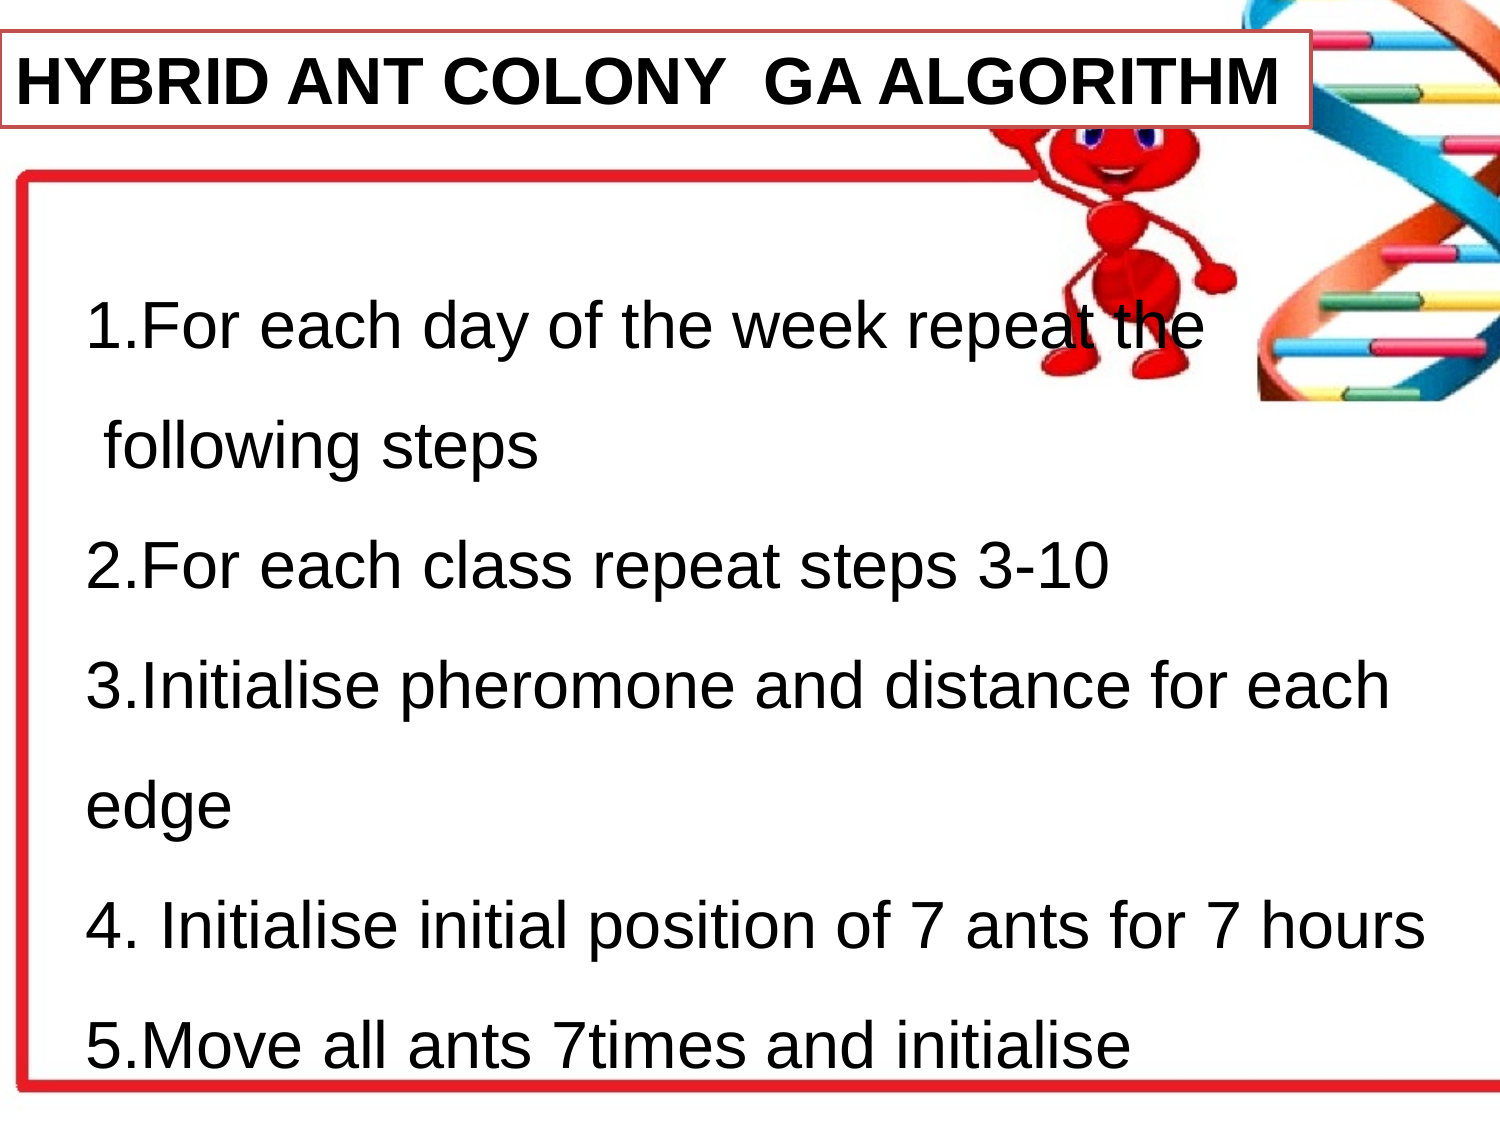

HYBRID ANT COLONY GA ALGORITHM
1.For each day of the week repeat the
 following steps
2.For each class repeat steps 3-10
3.Initialise pheromone and distance for each edge
4. Initialise initial position of 7 ants for 7 hours
5.Move all ants 7times and initialise chromosomes for genetic
#